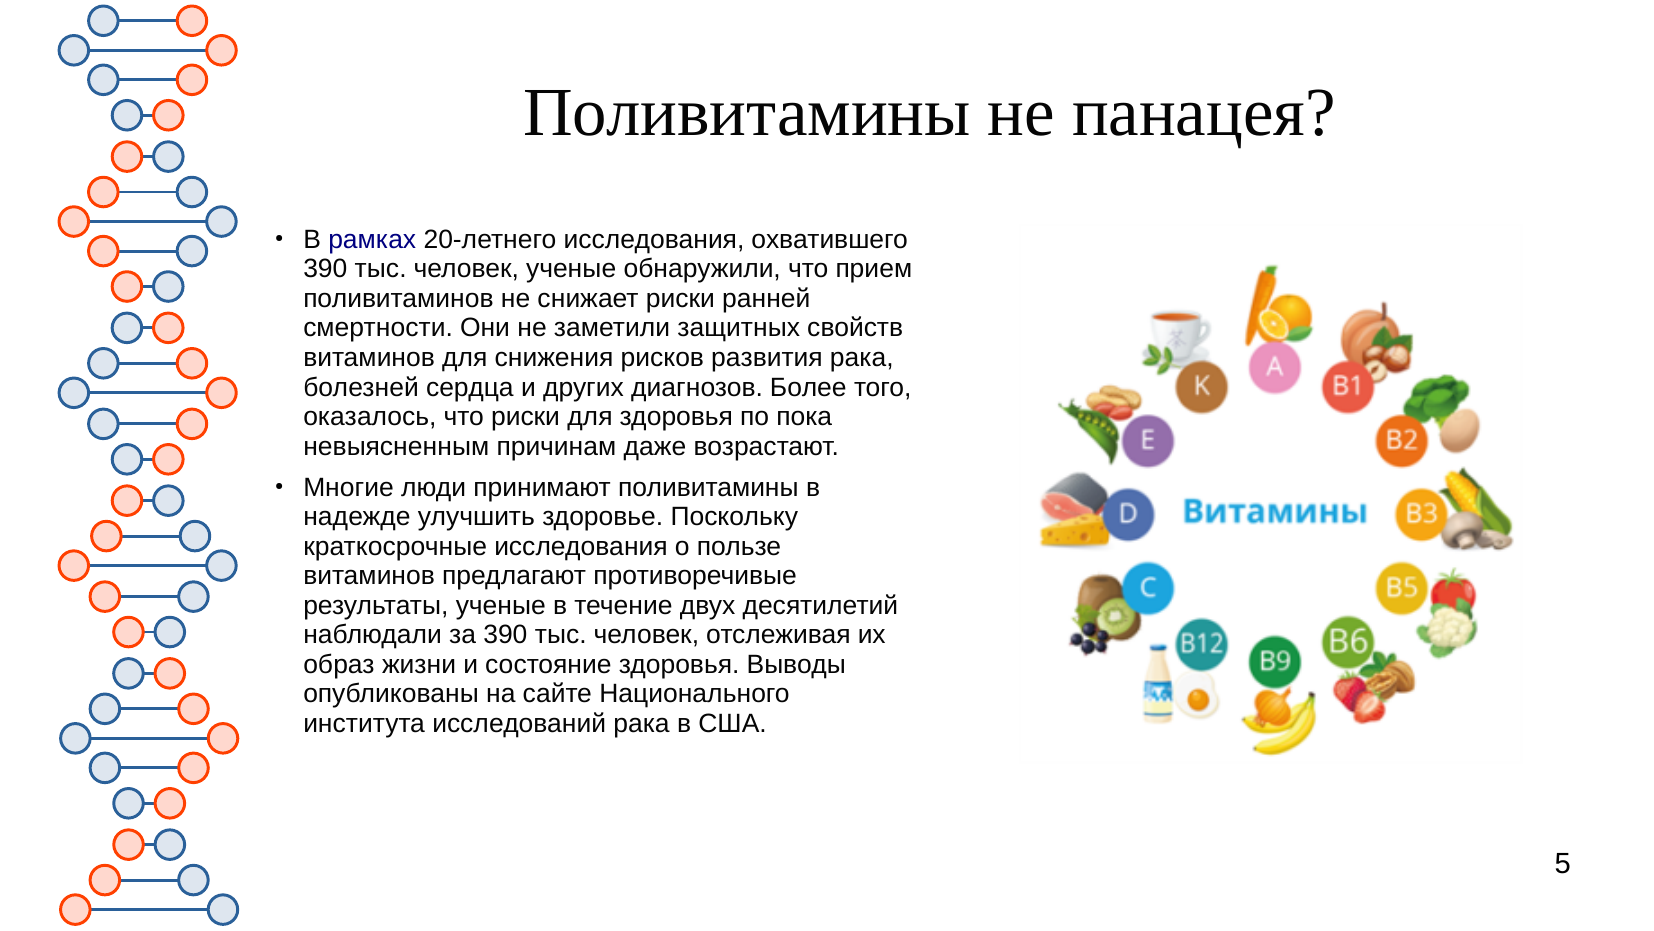

# Поливитамины не панацея?
В рамках 20-летнего исследования, охватившего 390 тыс. человек, ученые обнаружили, что прием поливитаминов не снижает риски ранней смертности. Они не заметили защитных свойств витаминов для снижения рисков развития рака, болезней сердца и других диагнозов. Более того, оказалось, что риски для здоровья по пока невыясненным причинам даже возрастают.
Многие люди принимают поливитамины в надежде улучшить здоровье. Поскольку краткосрочные исследования о пользе витаминов предлагают противоречивые результаты, ученые в течение двух десятилетий наблюдали за 390 тыс. человек, отслеживая их образ жизни и состояние здоровья. Выводы опубликованы на сайте Национального института исследований рака в США.
5